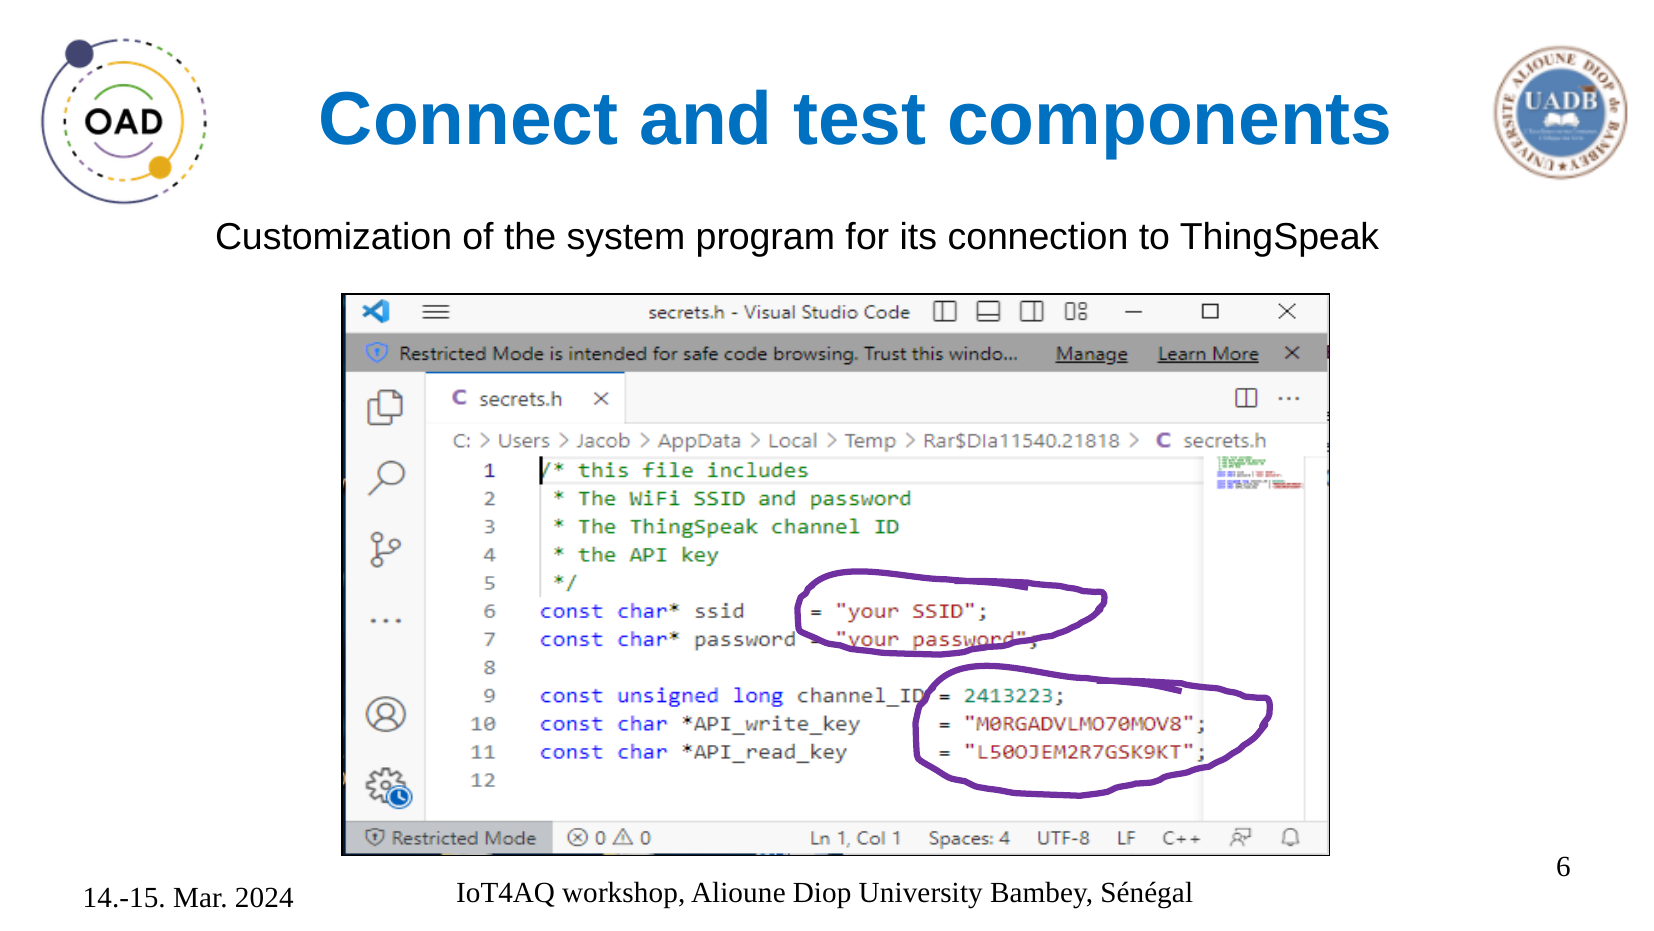

# Connect and test components
Customization of the system program for its connection to ThingSpeak
IoT4AQ workshop, Alioune Diop University Bambey, Sénégal
14.-15. Mar. 2024